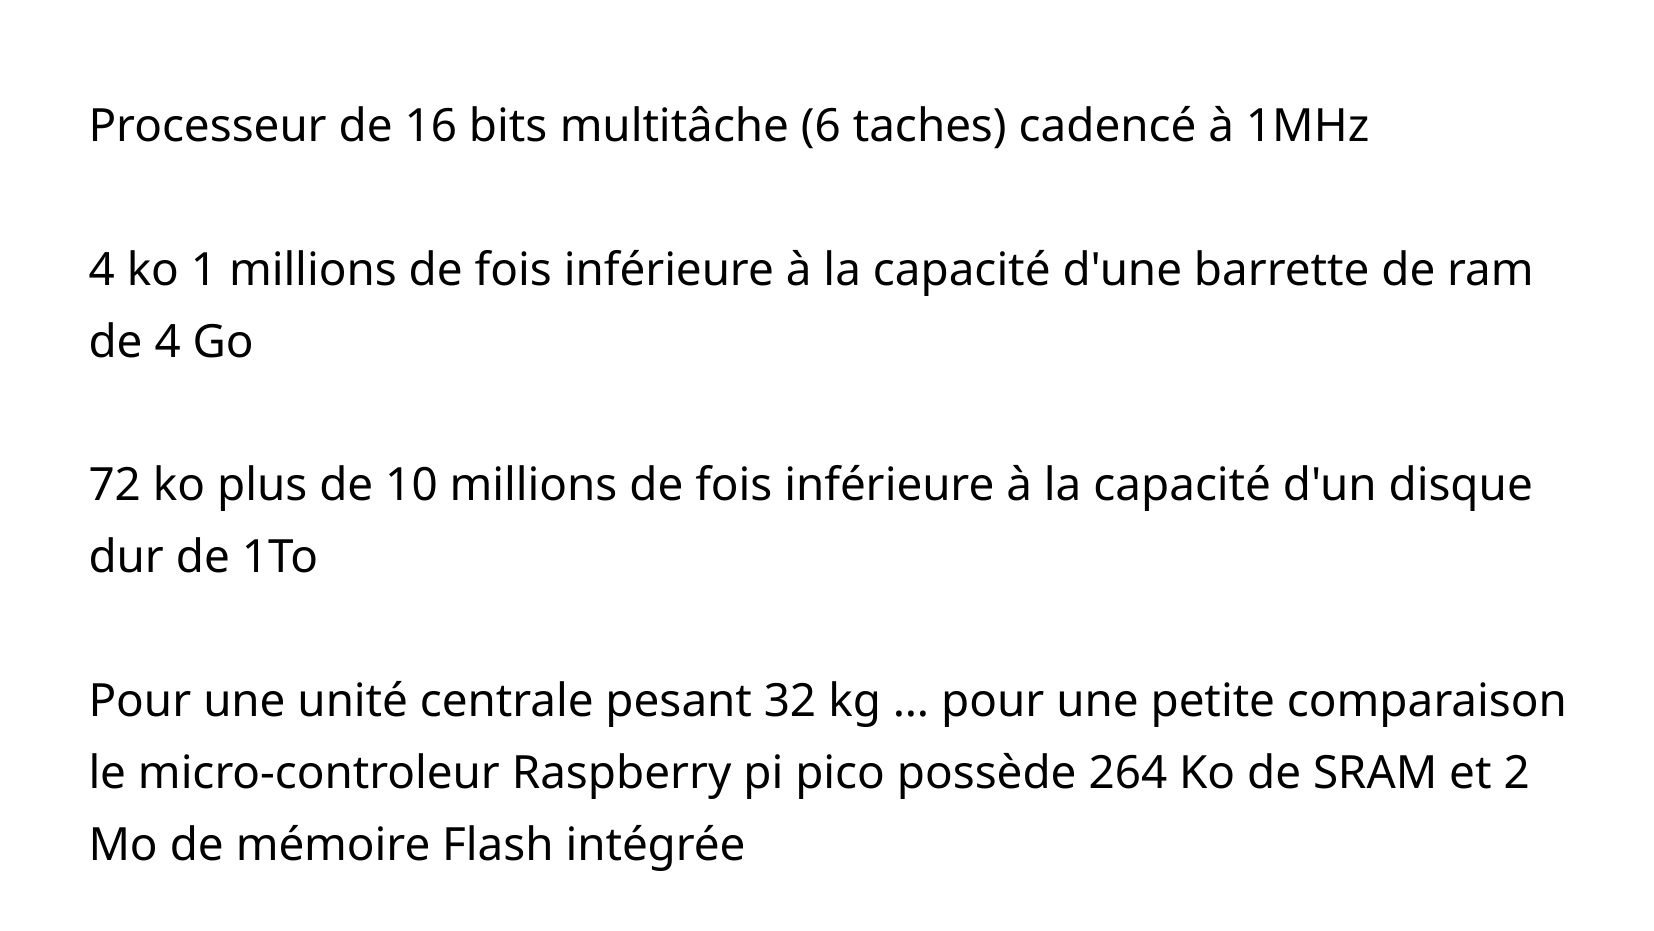

# Processeur de 16 bits multitâche (6 taches) cadencé à 1MHz
4 ko 1 millions de fois inférieure à la capacité d'une barrette de ram de 4 Go
72 ko plus de 10 millions de fois inférieure à la capacité d'un disque dur de 1To
Pour une unité centrale pesant 32 kg … pour une petite comparaison le micro-controleur Raspberry pi pico possède 264 Ko de SRAM et 2 Mo de mémoire Flash intégrée